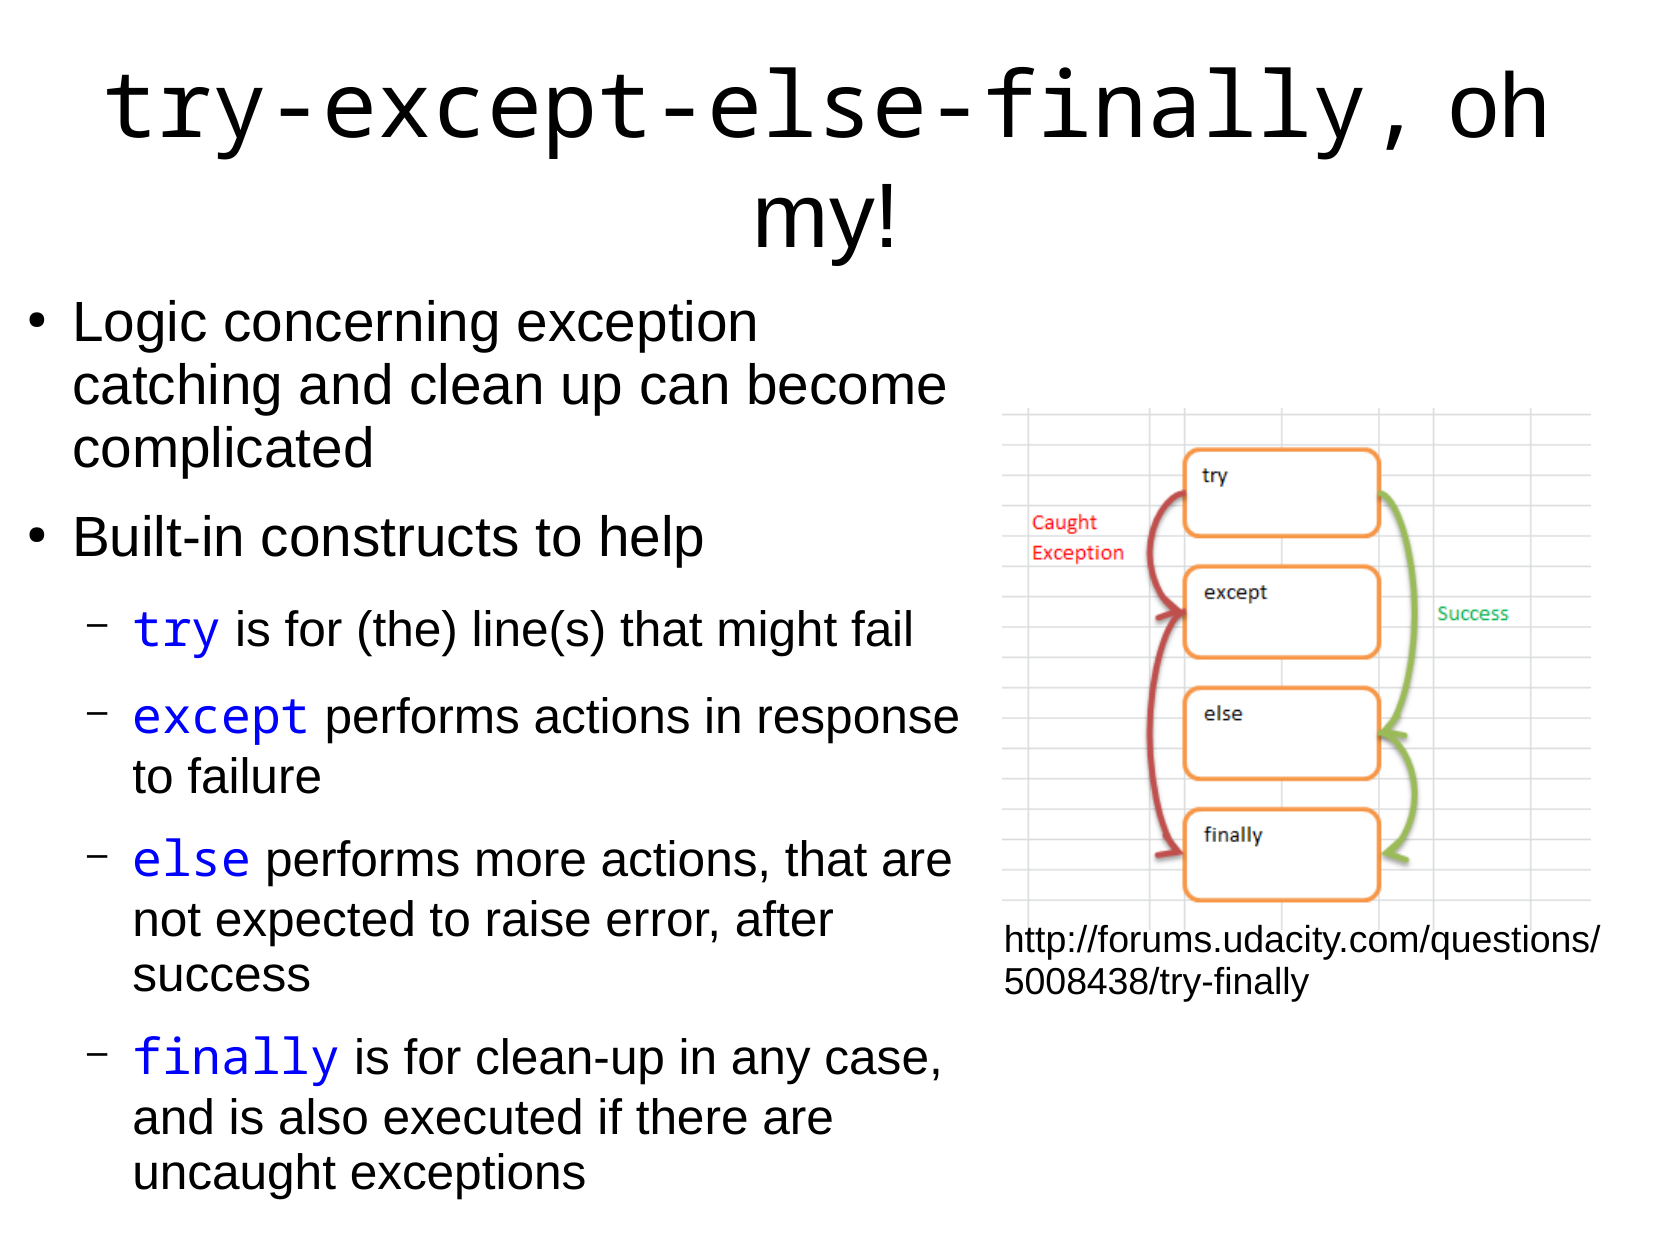

# try-except-else-finally, oh my!
Logic concerning exception catching and clean up can become complicated
Built-in constructs to help
try is for (the) line(s) that might fail
except performs actions in response to failure
else performs more actions, that are not expected to raise error, after success
finally is for clean-up in any case, and is also executed if there are uncaught exceptions
http://forums.udacity.com/questions/5008438/try-finally